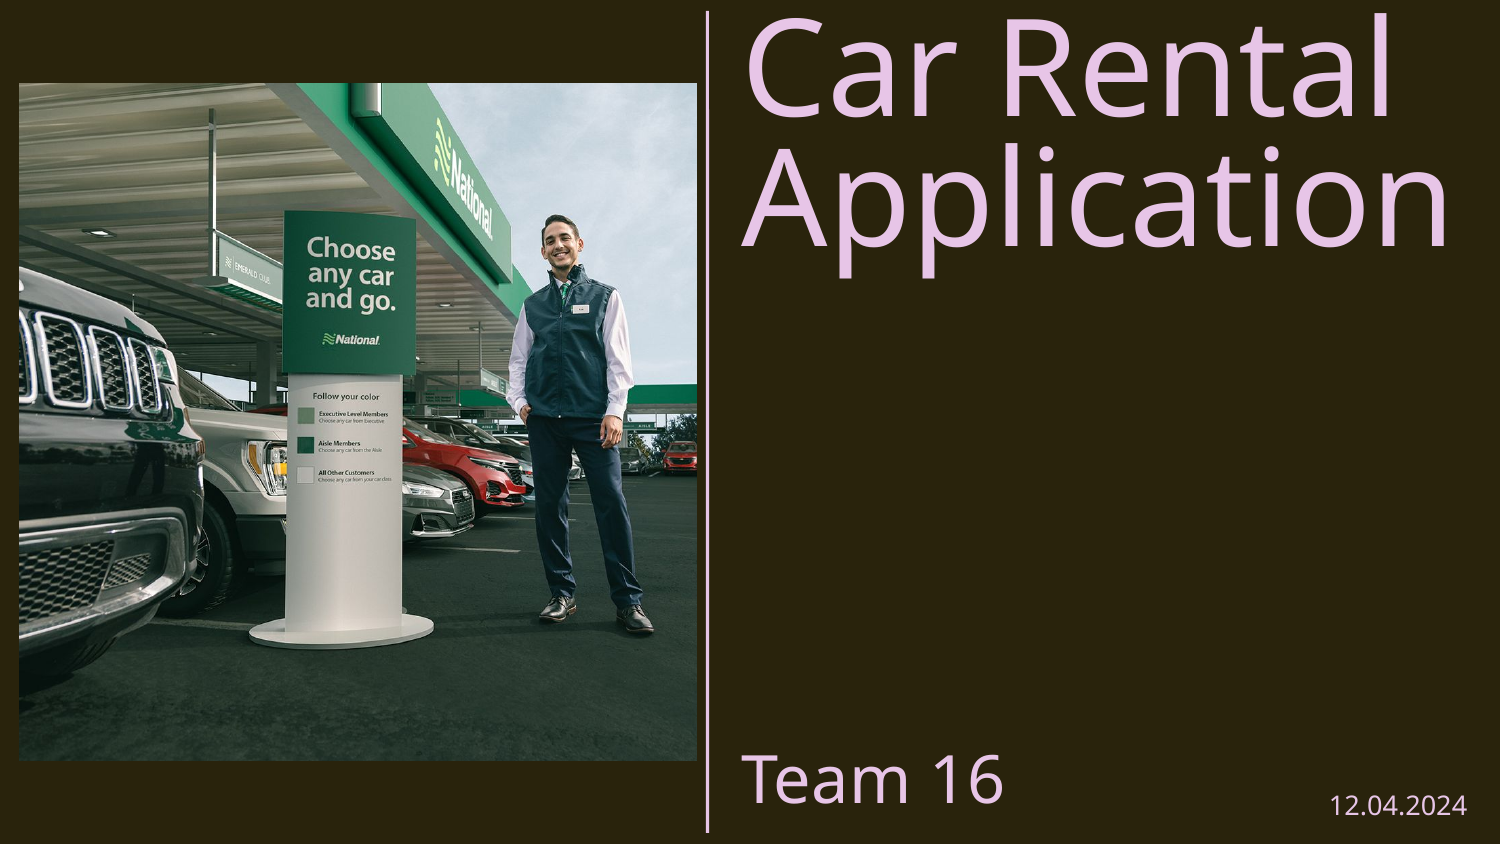

# Car Rental Application
Team 16
12.04.2024